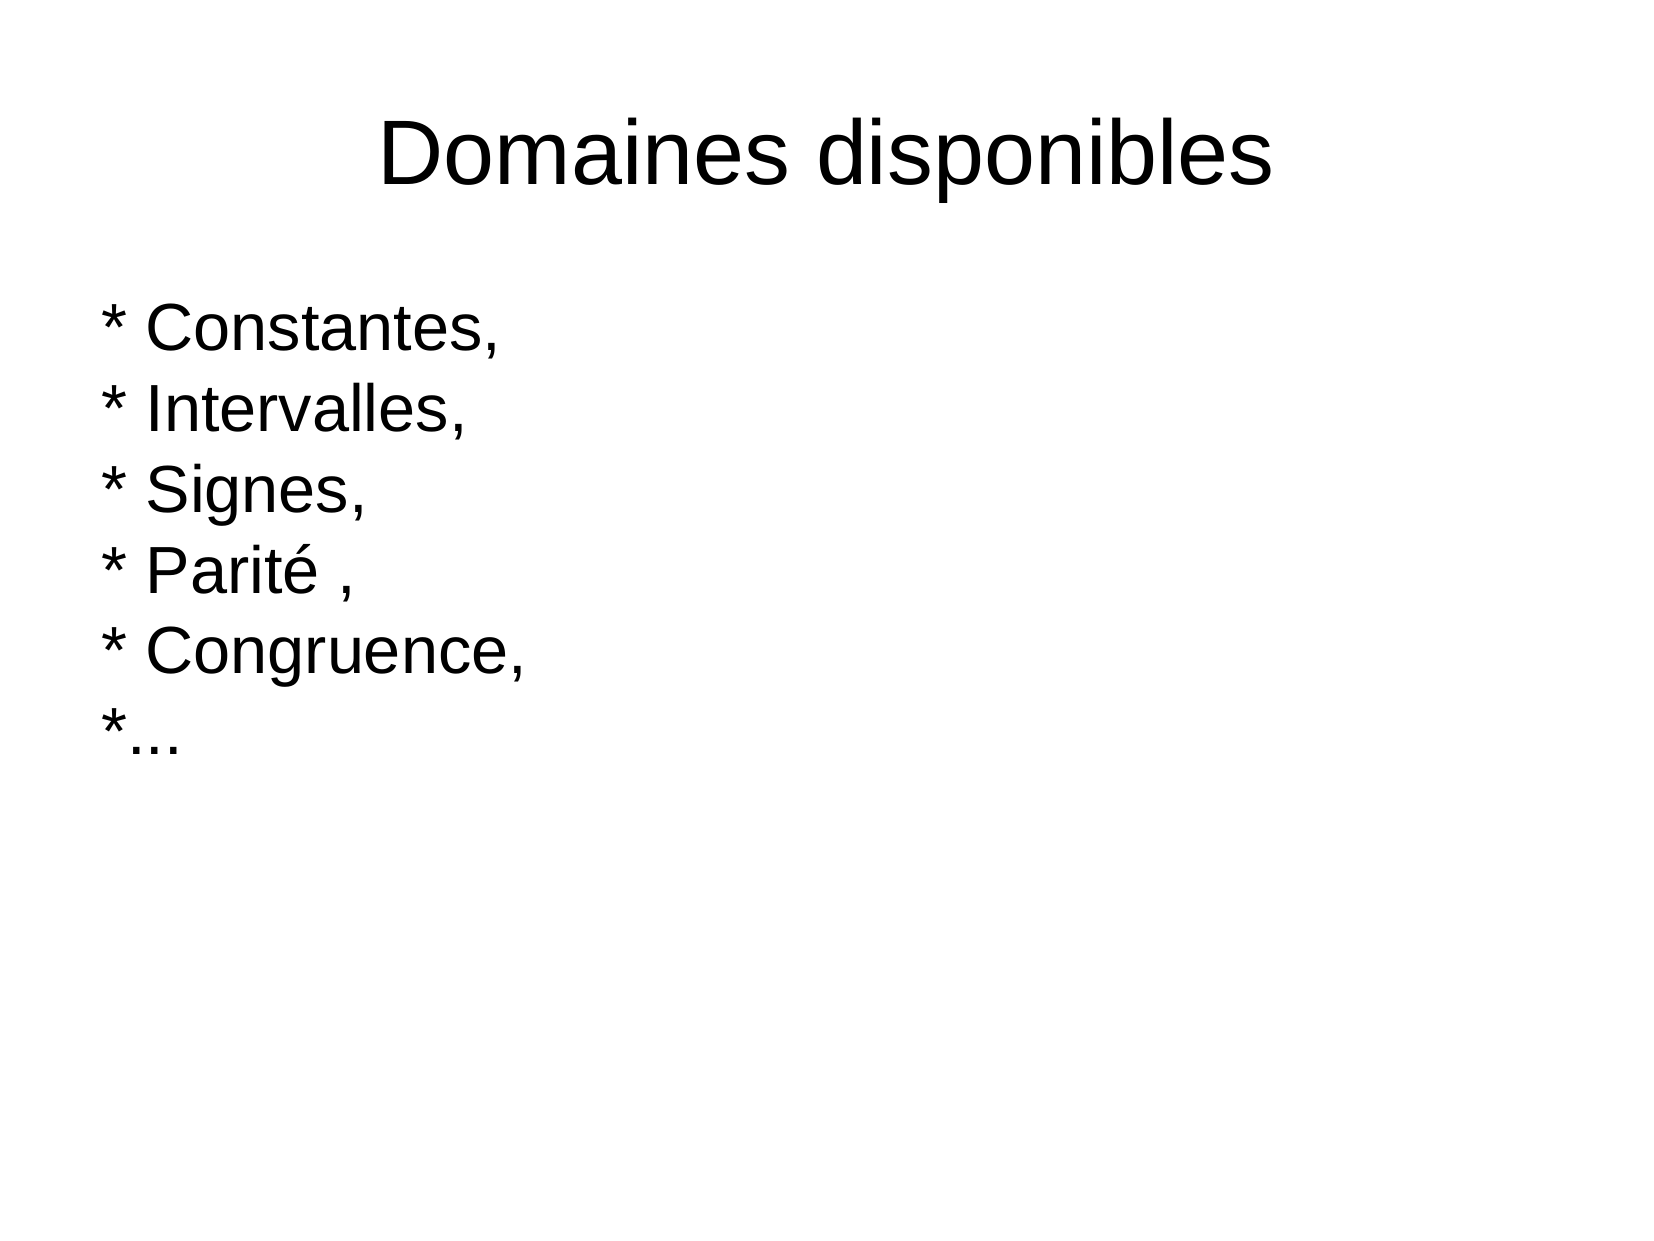

# Domaines disponibles
 * Constantes,
 * Intervalles,
 * Signes,
 * Parité ,
 * Congruence,
 *...